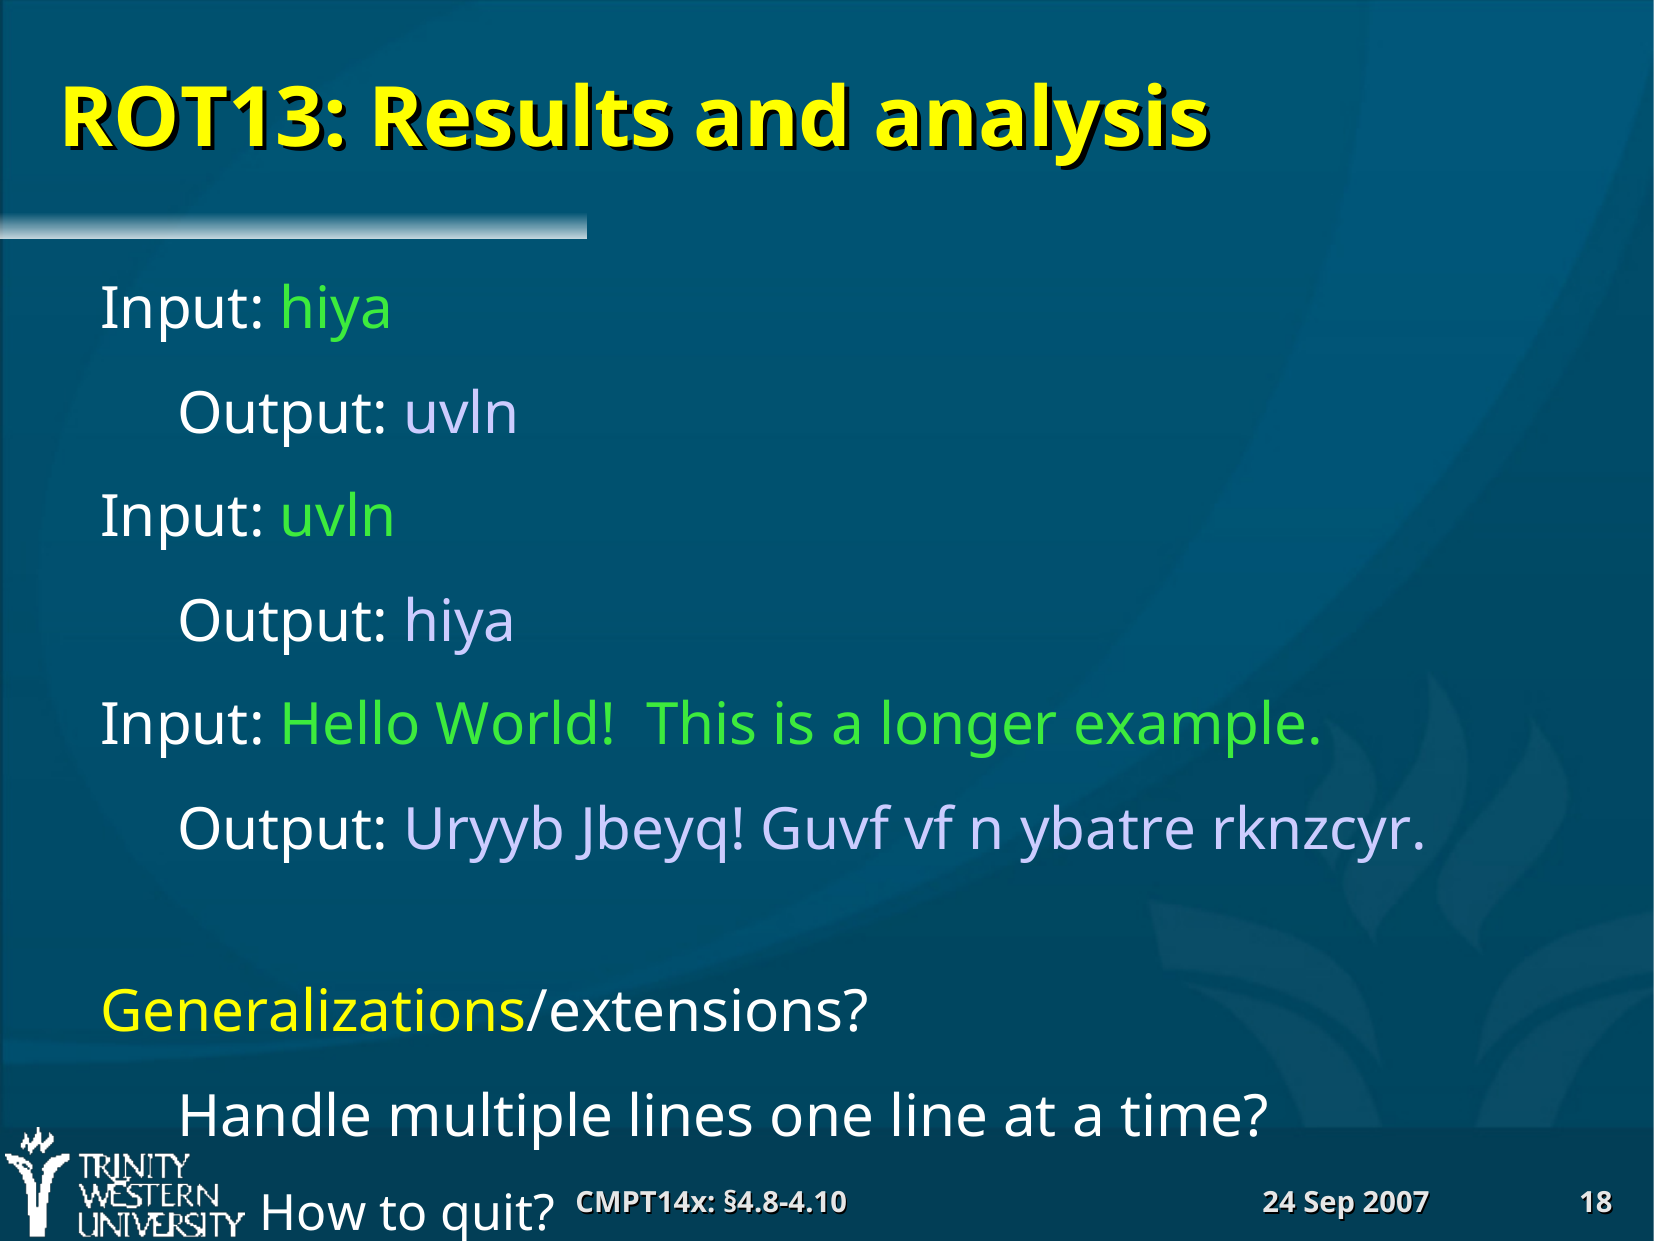

# ROT13: Results and analysis
Input: hiya
Output: uvln
Input: uvln
Output: hiya
Input: Hello World! This is a longer example.
Output: Uryyb Jbeyq! Guvf vf n ybatre rknzcyr.
Generalizations/extensions?
Handle multiple lines one line at a time?
How to quit?
CMPT14x: §4.8-4.10
24 Sep 2007
18